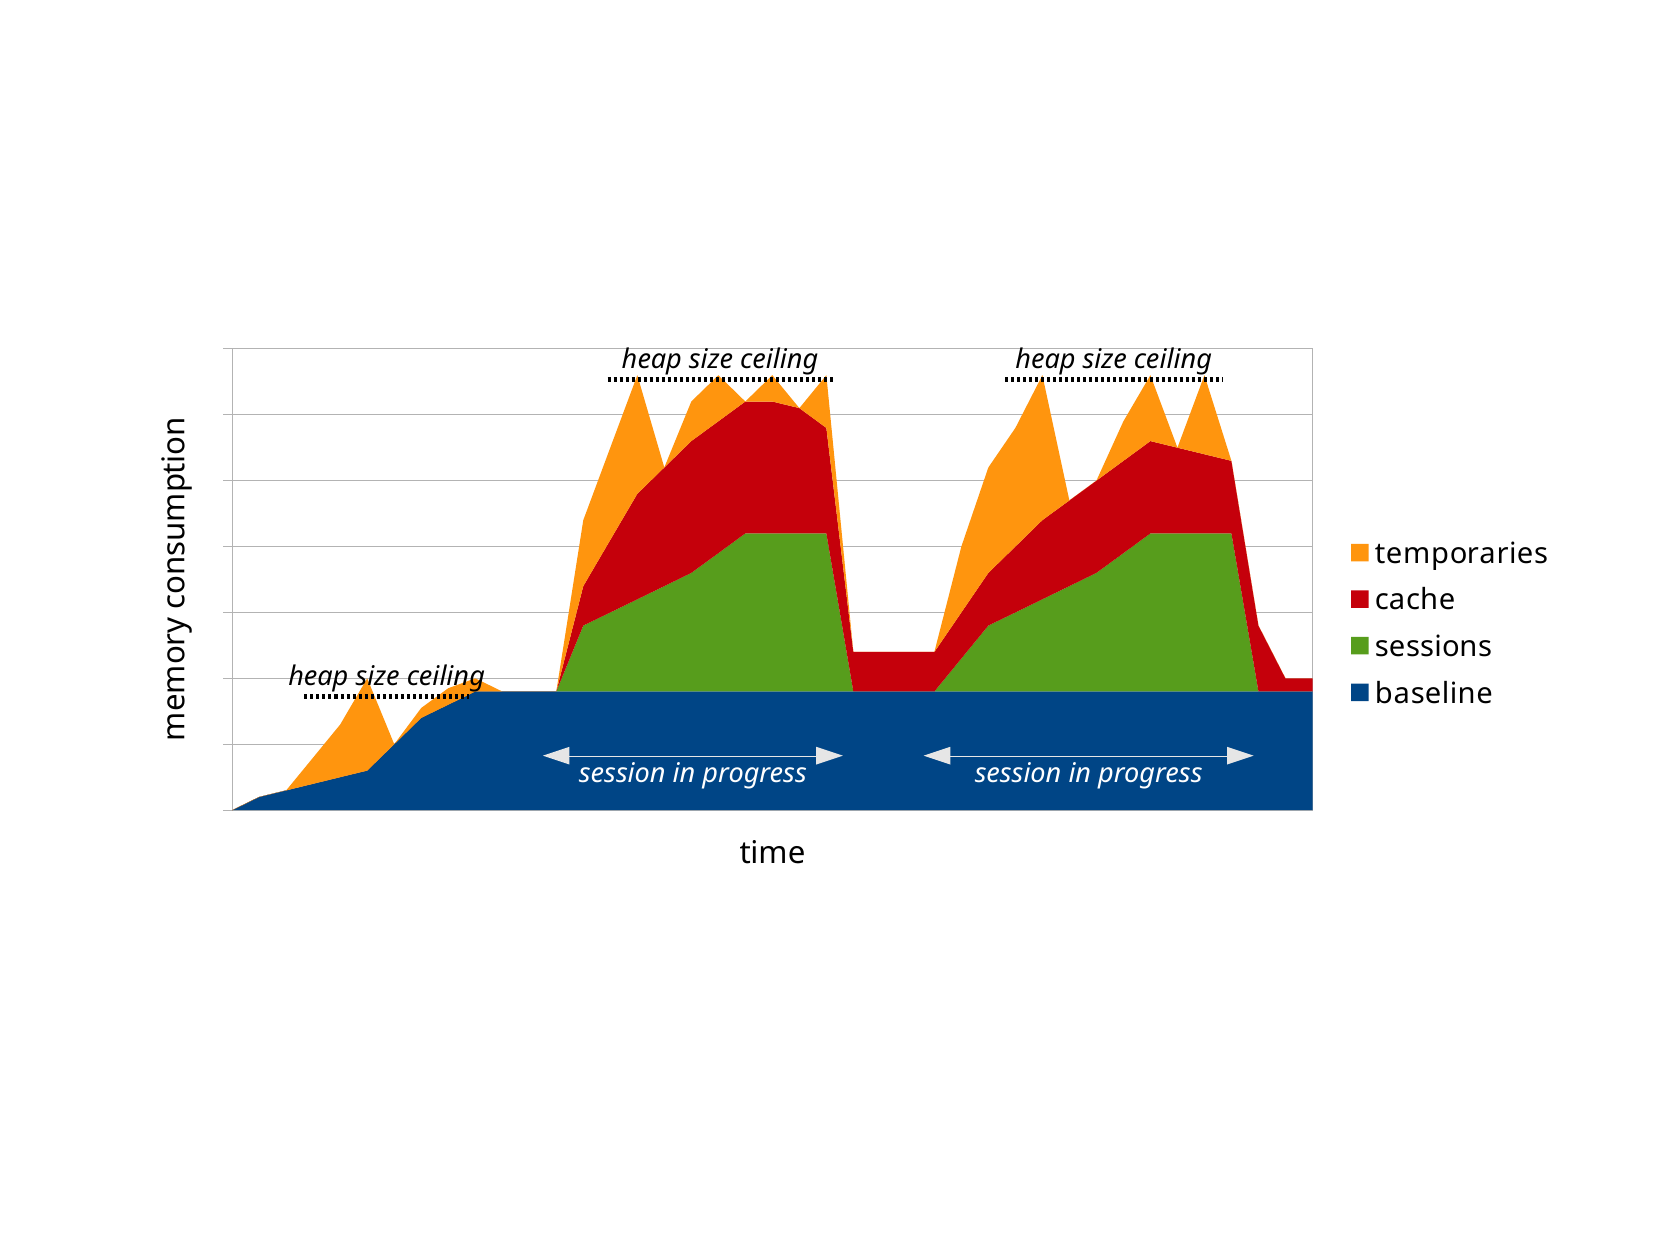

### Chart
| Category | baseline | sessions | cache | temporaries |
|---|---|---|---|---|
| 1 | None | None | None | None |
| 2 | 1.0 | 0.0 | 0.0 | 0.0 |
| None | 1.5 | 0.0 | 0.0 | 0.0 |
| 3 | 2.0 | 0.0 | 0.0 | 2.0 |
| None | 2.5 | 0.0 | 0.0 | 4.0 |
| 4 | 3.0 | 0.0 | 0.0 | 7.0 |
| None | 5.0 | 0.0 | 0.0 | 0.0 |
| 1 | 7.0 | 0.0 | 0.0 | 0.75 |
| None | 8.0 | 0.0 | 0.0 | 1.25 |
| 6 | 9.0 | 0.0 | 0.0 | 1.0 |
| None | 9.0 | 0.0 | 0.0 | 0.0 |
| 7 | 9.0 | 0.0 | 0.0 | 0.0 |
| None | 9.0 | 0.0 | 0.0 | 0.0 |
| 8 | 9.0 | 5.0 | 3.0 | 5.0 |
| None | 9.0 | 6.0 | 5.5 | 7.0 |
| 9 | 9.0 | 7.0 | 8.0 | 9.0 |
| None | 9.0 | 8.0 | 9.0 | 0.0 |
| 10 | 9.0 | 9.0 | 10.0 | 3.0 |
| None | 9.0 | 10.5 | 10.0 | 3.5 |
| 11 | 9.0 | 12.0 | 10.0 | 0.0 |
| None | 9.0 | 12.0 | 10.0 | 2.0 |
| None | 9.0 | 12.0 | 9.5 | 0.0 |
| 12 | 9.0 | 12.0 | 8.0 | 4.0 |
| None | 9.0 | 0.0 | 3.0 | 0.0 |
| 13 | 9.0 | 0.0 | 3.0 | 0.0 |
| None | 9.0 | 0.0 | 3.0 | 0.0 |
| 14 | 9.0 | 0.0 | 3.0 | 0.0 |
| None | 9.0 | 2.5 | 3.5 | 5.0 |
| 15 | 9.0 | 5.0 | 4.0 | 8.0 |
| None | 9.0 | 6.0 | 5.0 | 9.0 |
| 16 | 9.0 | 7.0 | 6.0 | 11.0 |
| None | 9.0 | 8.0 | 6.5 | 0.0 |
| 17 | 9.0 | 9.0 | 7.0 | 0.0 |
| None | 9.0 | 10.5 | 7.0 | 3.0 |
| 18 | 9.0 | 12.0 | 7.0 | 5.0 |
| None | 9.0 | 12.0 | 6.5 | 0.0 |
| 19 | 9.0 | 12.0 | 6.0 | 6.0 |
| None | 9.0 | 12.0 | 5.5 | 0.0 |
| 20 | 9.0 | 0.0 | 5.0 | 0.0 |
| None | 9.0 | 0.0 | 1.0 | 0.0 |
| 21 | 9.0 | 0.0 | 1.0 | 0.0 |heap size ceiling
heap size ceiling
heap size ceiling
session in progress
session in progress